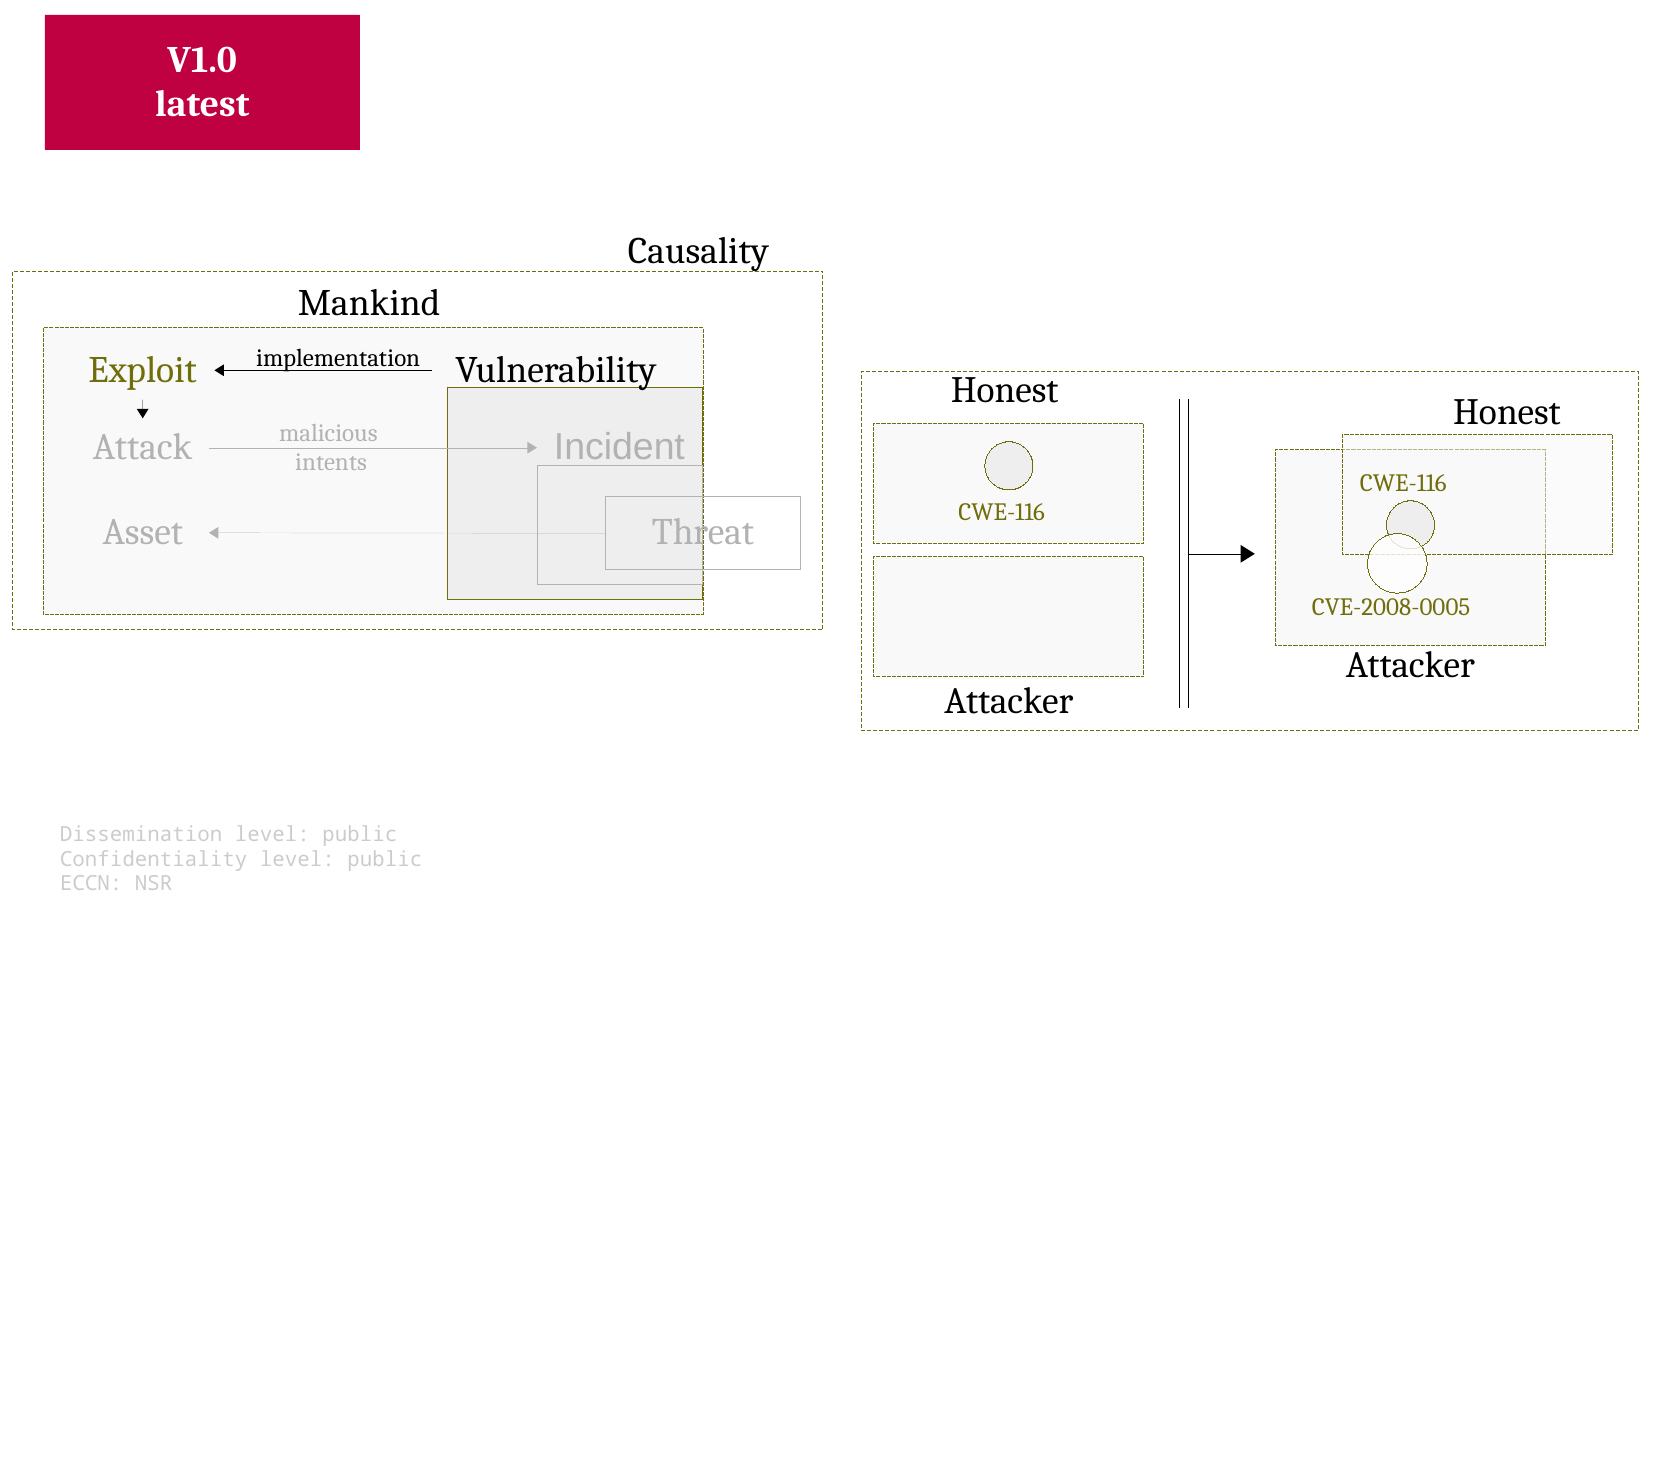

V1.0
latest
Causality
Mankind
implementation
Exploit
Vulnerability
malicious
intents
Incident
Attack
Asset
Threat
Honest
Honest
CWE-116
CWE-116
CVE-2008-0005
Attacker
Attacker
Dissemination level: public
Confidentiality level: public
ECCN: NSR